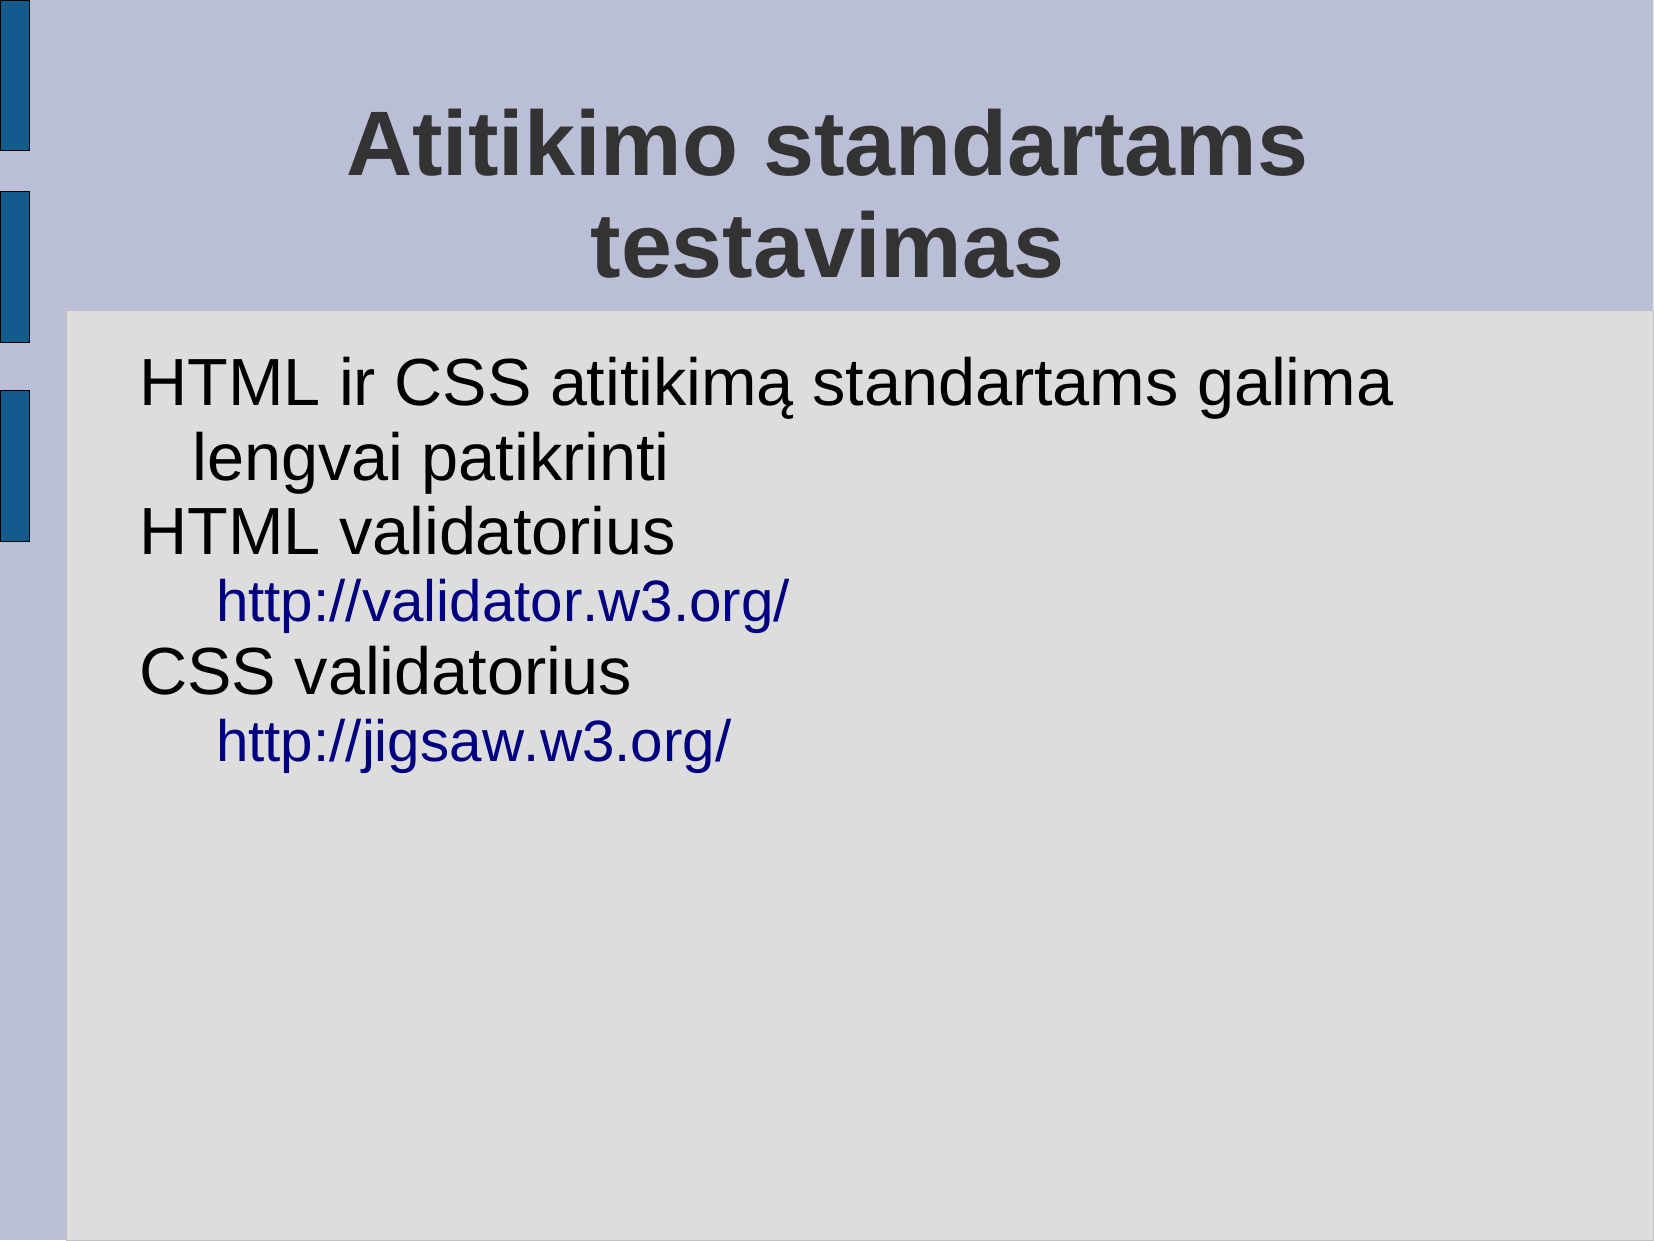

# Atitikimo standartams testavimas
HTML ir CSS atitikimą standartams galima lengvai patikrinti
HTML validatorius
http://validator.w3.org/
CSS validatorius
http://jigsaw.w3.org/